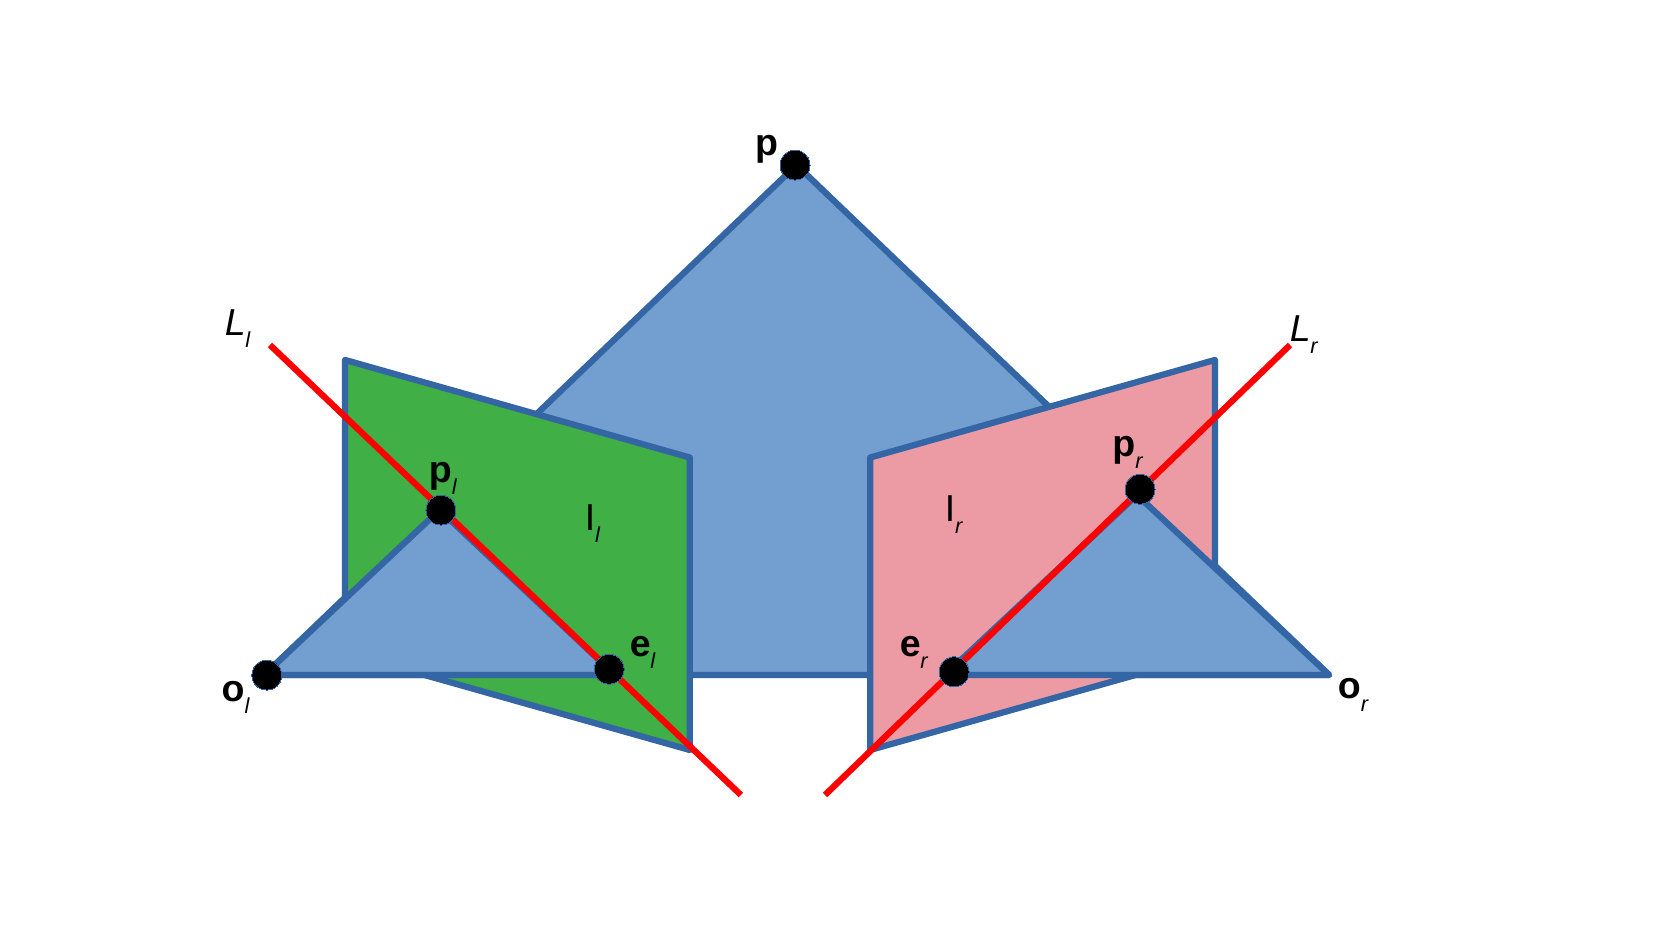

p
Ll
Lr
pr
pl
Ir
Il
er
el
or
ol